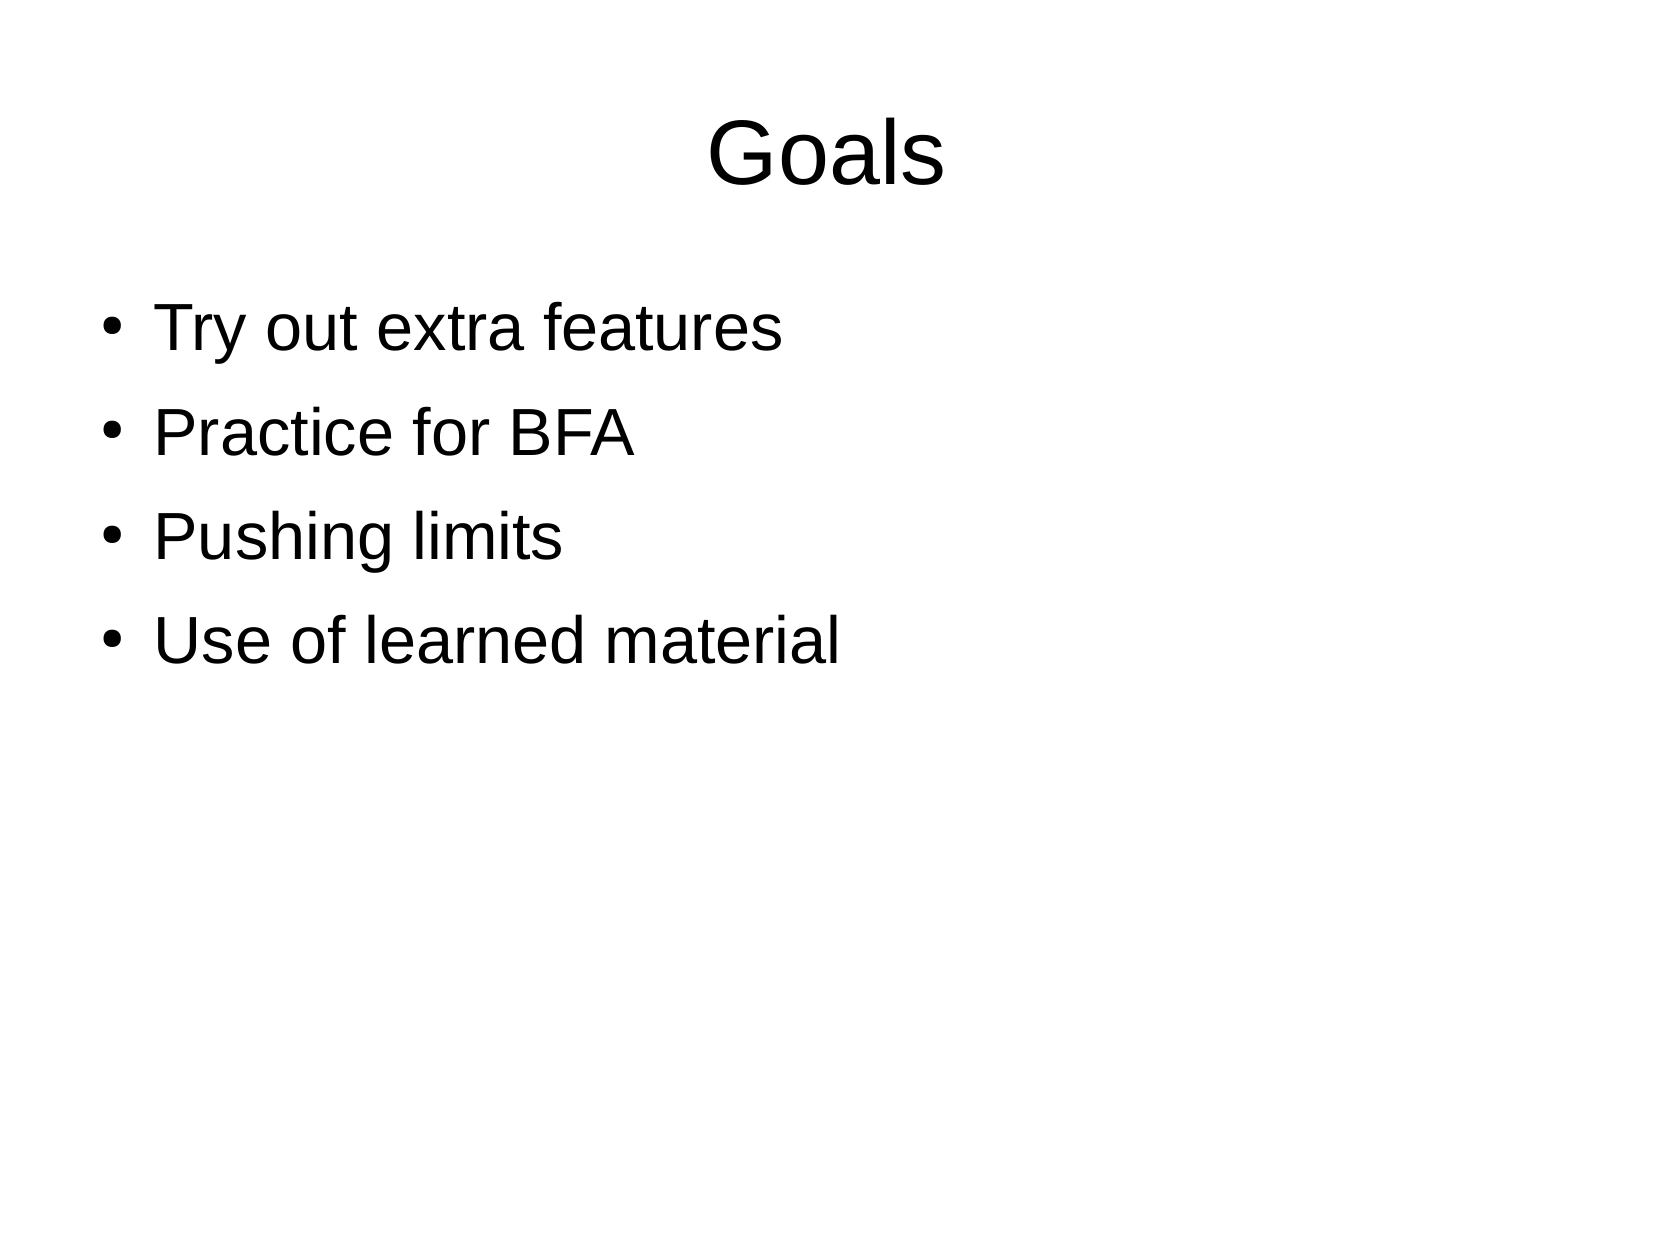

# Goals
Try out extra features
Practice for BFA
Pushing limits
Use of learned material